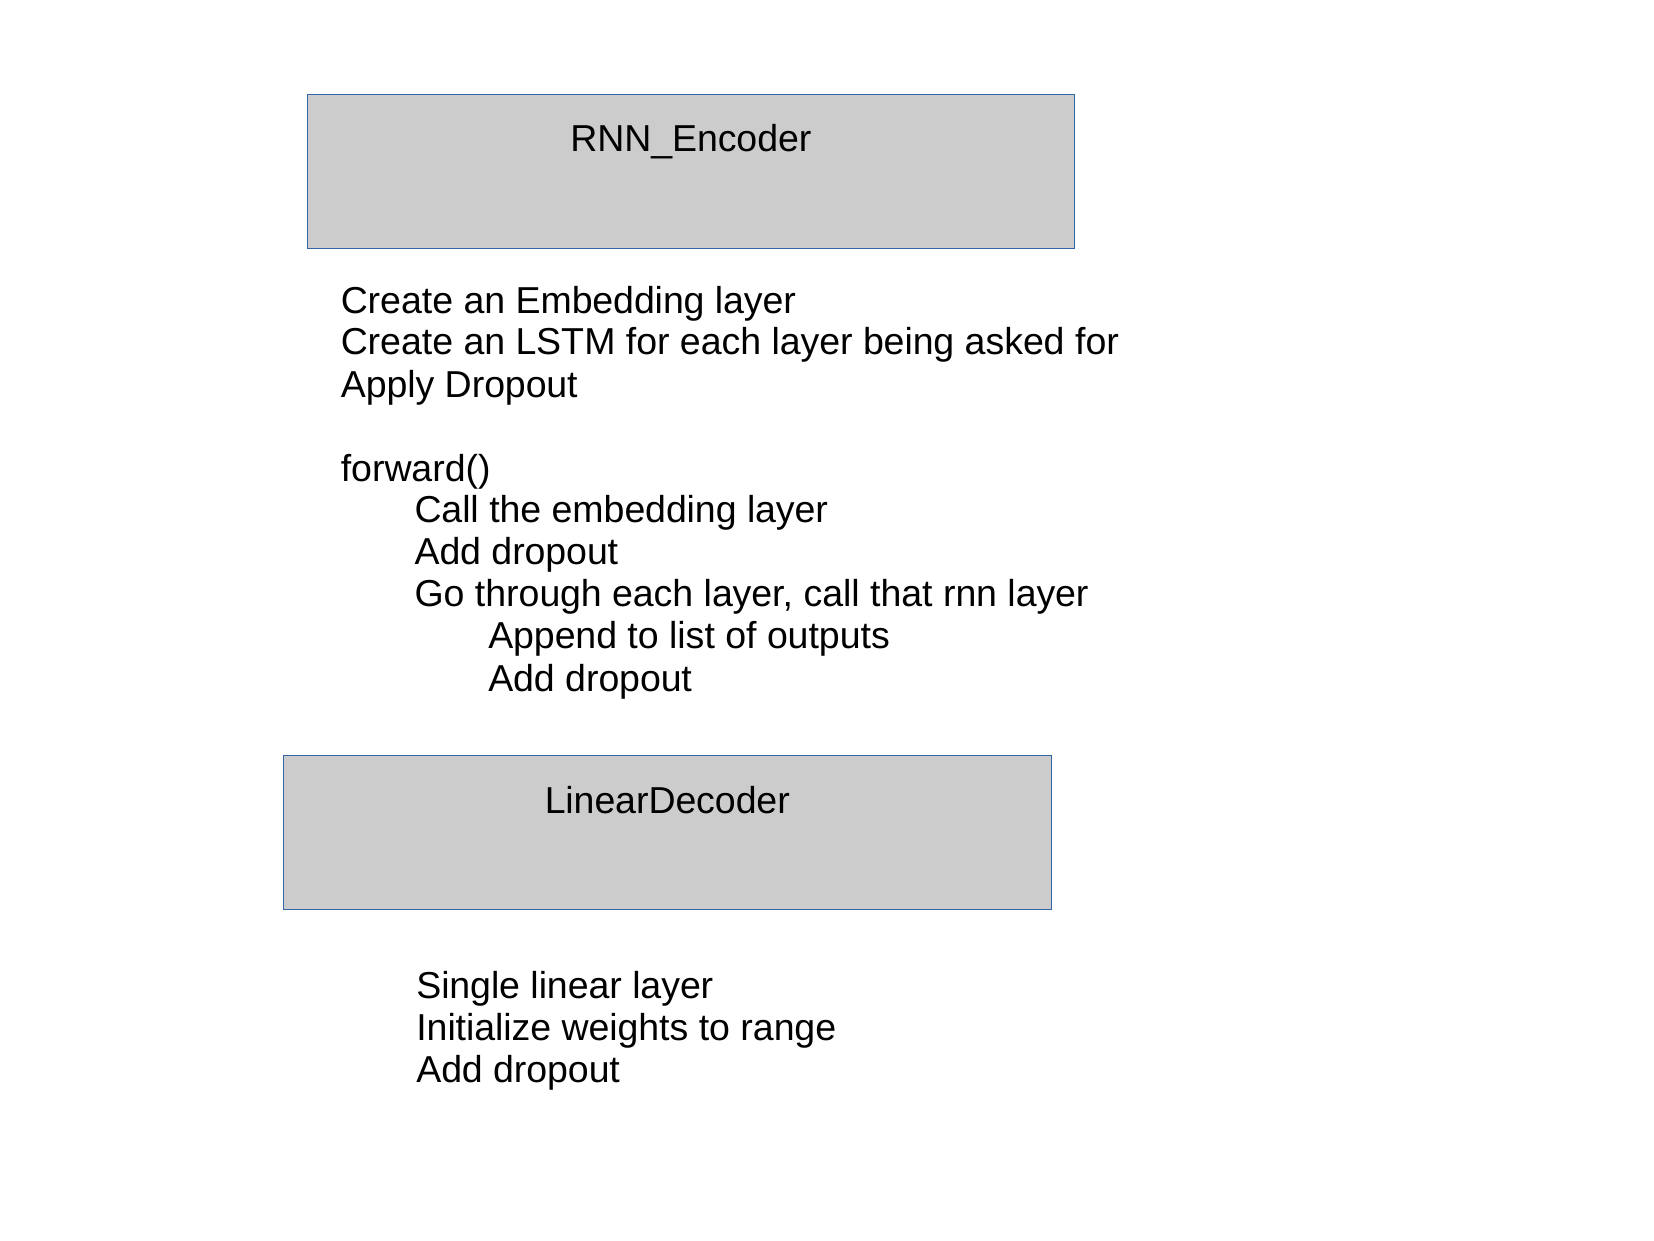

RNN_Encoder
Create an Embedding layer
Create an LSTM for each layer being asked for
Apply Dropout
forward()
 	Call the embedding layer
	Add dropout
	Go through each layer, call that rnn layer
		Append to list of outputs
		Add dropout
LinearDecoder
Single linear layer
Initialize weights to range
Add dropout